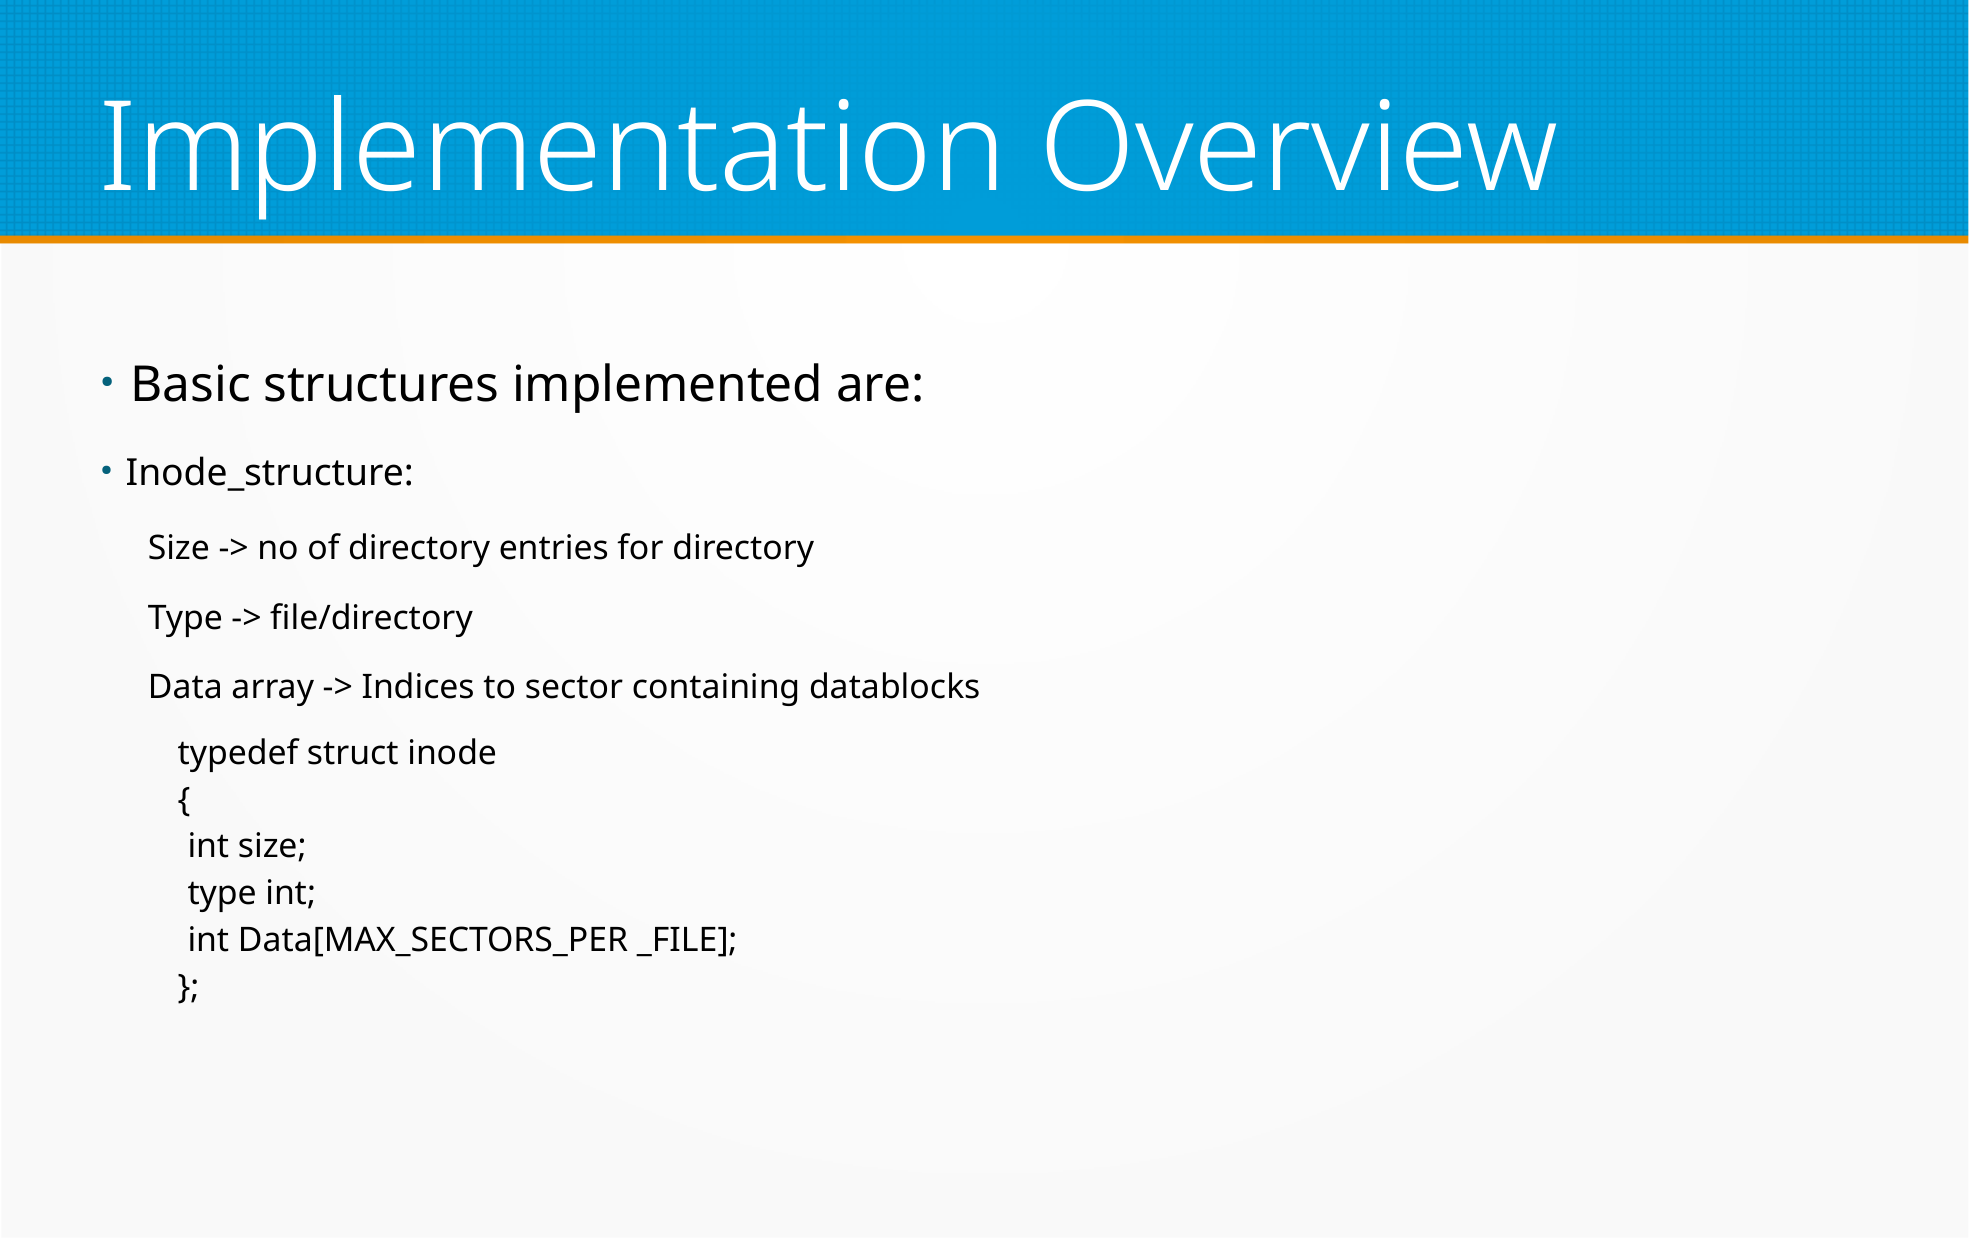

# Implementation Overview
 Basic structures implemented are:
 Inode_structure:
Size -> no of directory entries for directory
Type -> file/directory
Data array -> Indices to sector containing datablocks
typedef struct inode
{
int size;
type int;
int Data[MAX_SECTORS_PER _FILE];
};